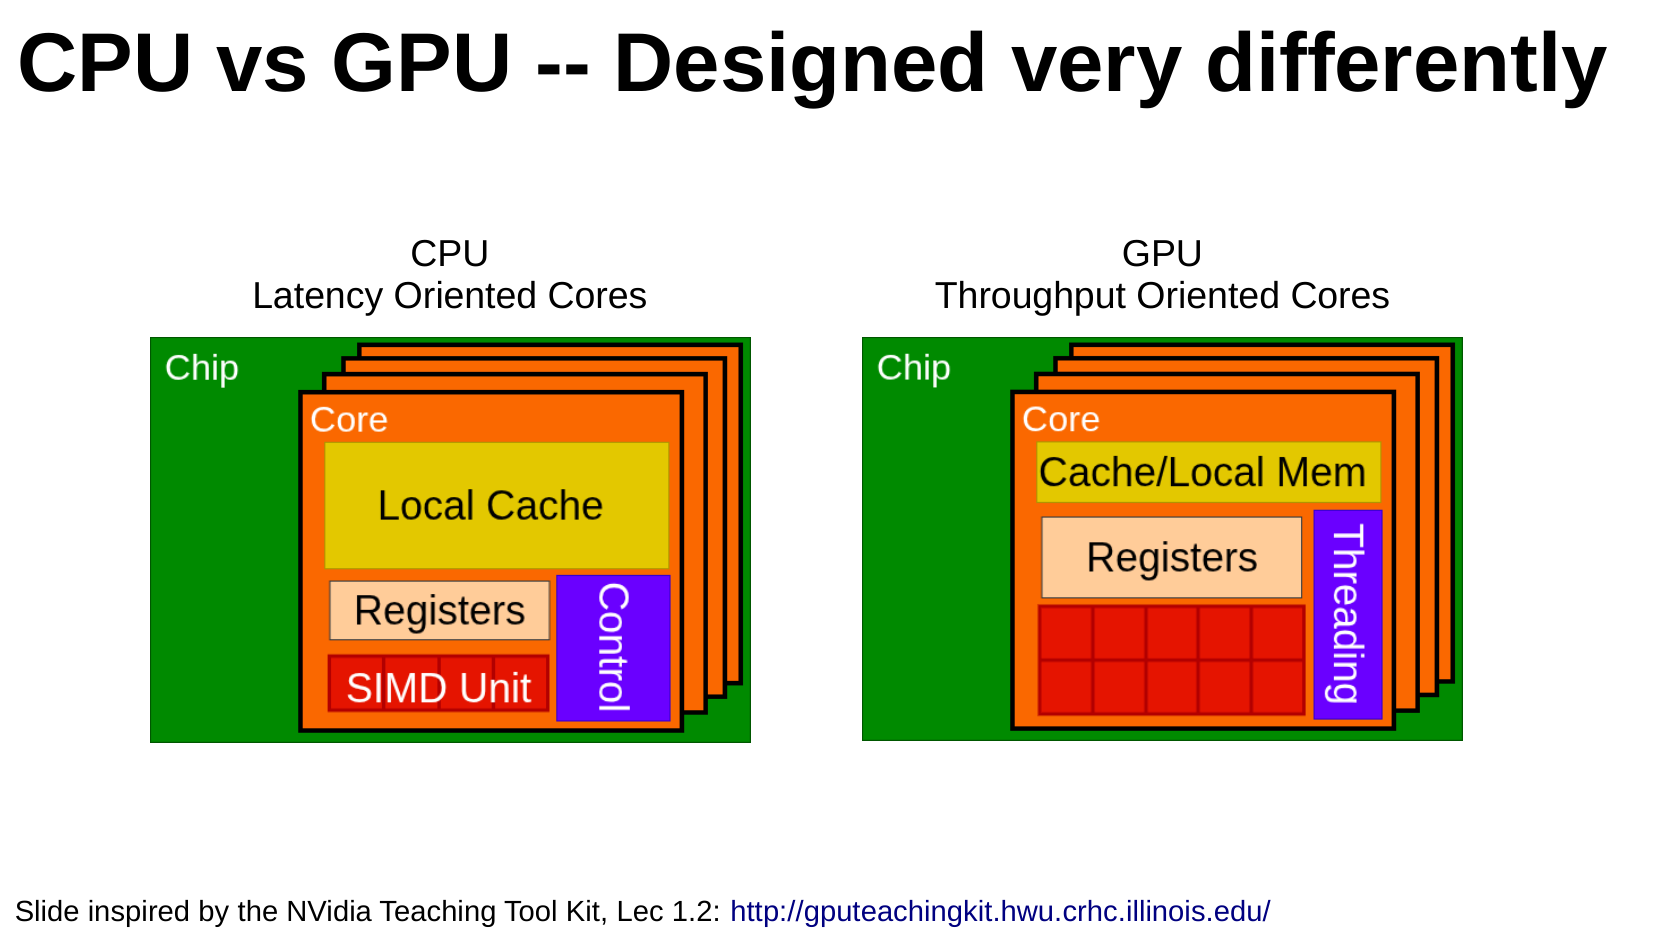

# CPU vs GPU -- Designed very differently
CPU
Latency Oriented Cores
GPU
Throughput Oriented Cores
Slide inspired by the NVidia Teaching Tool Kit, Lec 1.2: http://gputeachingkit.hwu.crhc.illinois.edu/